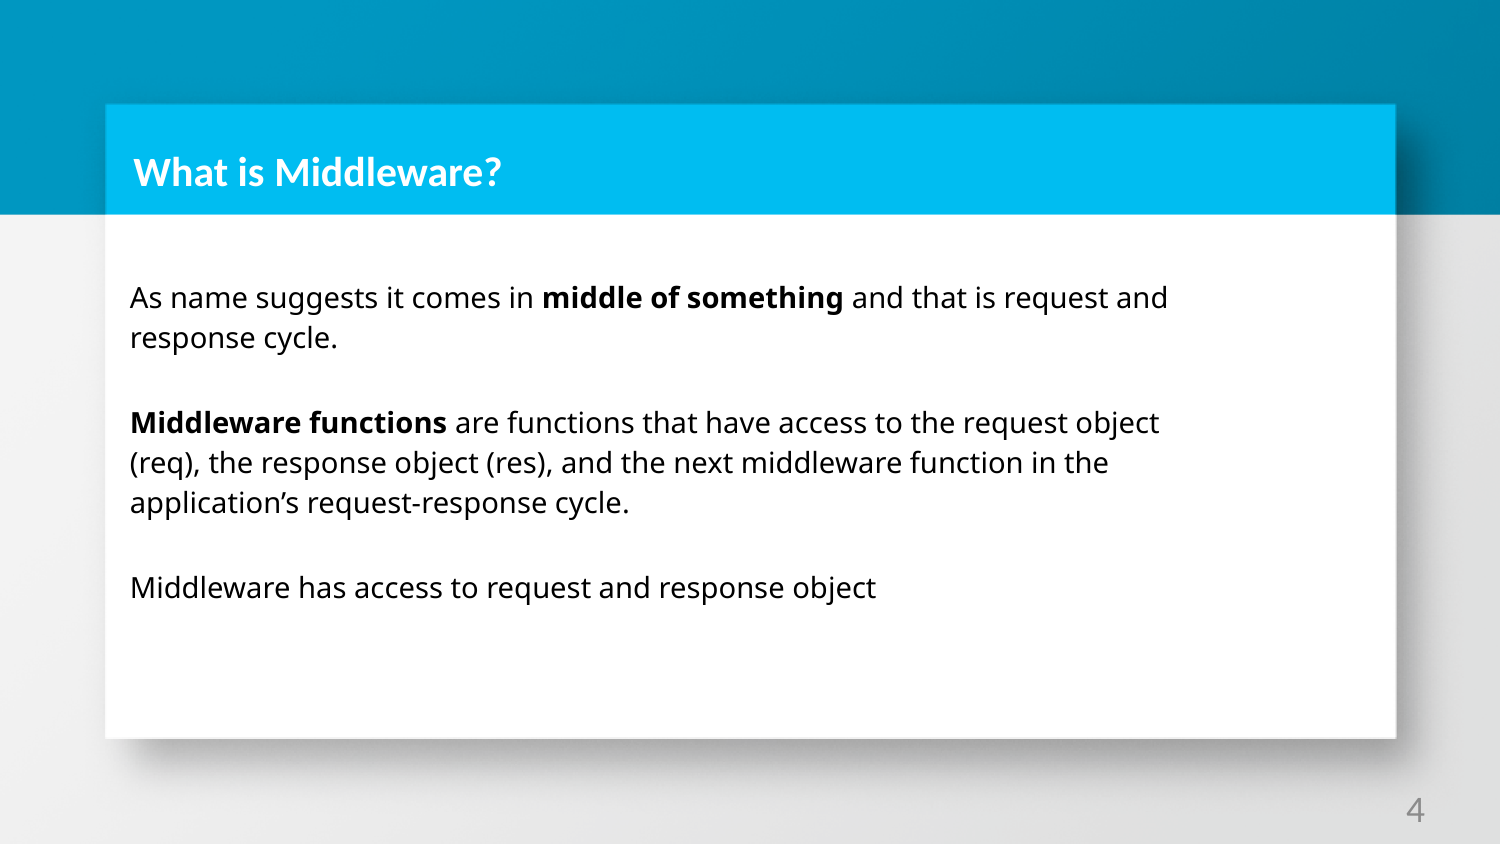

# What is Middleware?
As name suggests it comes in middle of something and that is request and response cycle.
Middleware functions are functions that have access to the request object (req), the response object (res), and the next middleware function in the application’s request-response cycle.
Middleware has access to request and response object
Naveed Rana
4